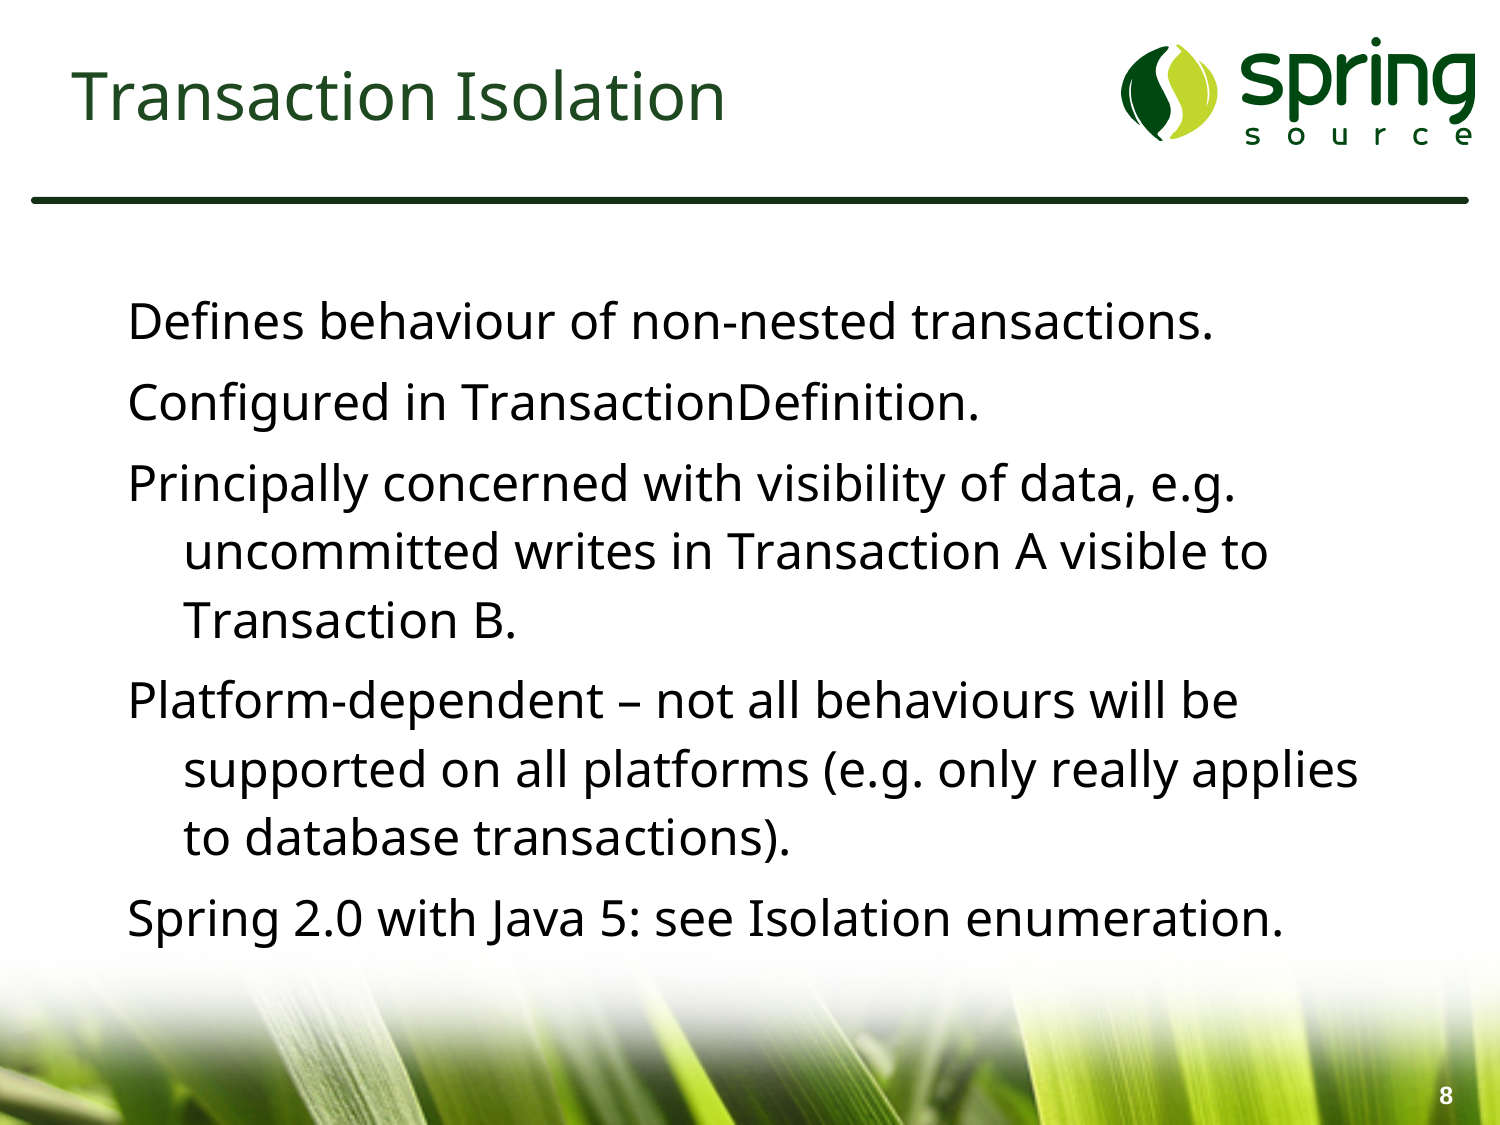

# Transaction Isolation
Defines behaviour of non-nested transactions.
Configured in TransactionDefinition.
Principally concerned with visibility of data, e.g. uncommitted writes in Transaction A visible to Transaction B.
Platform-dependent – not all behaviours will be supported on all platforms (e.g. only really applies to database transactions).
Spring 2.0 with Java 5: see Isolation enumeration.